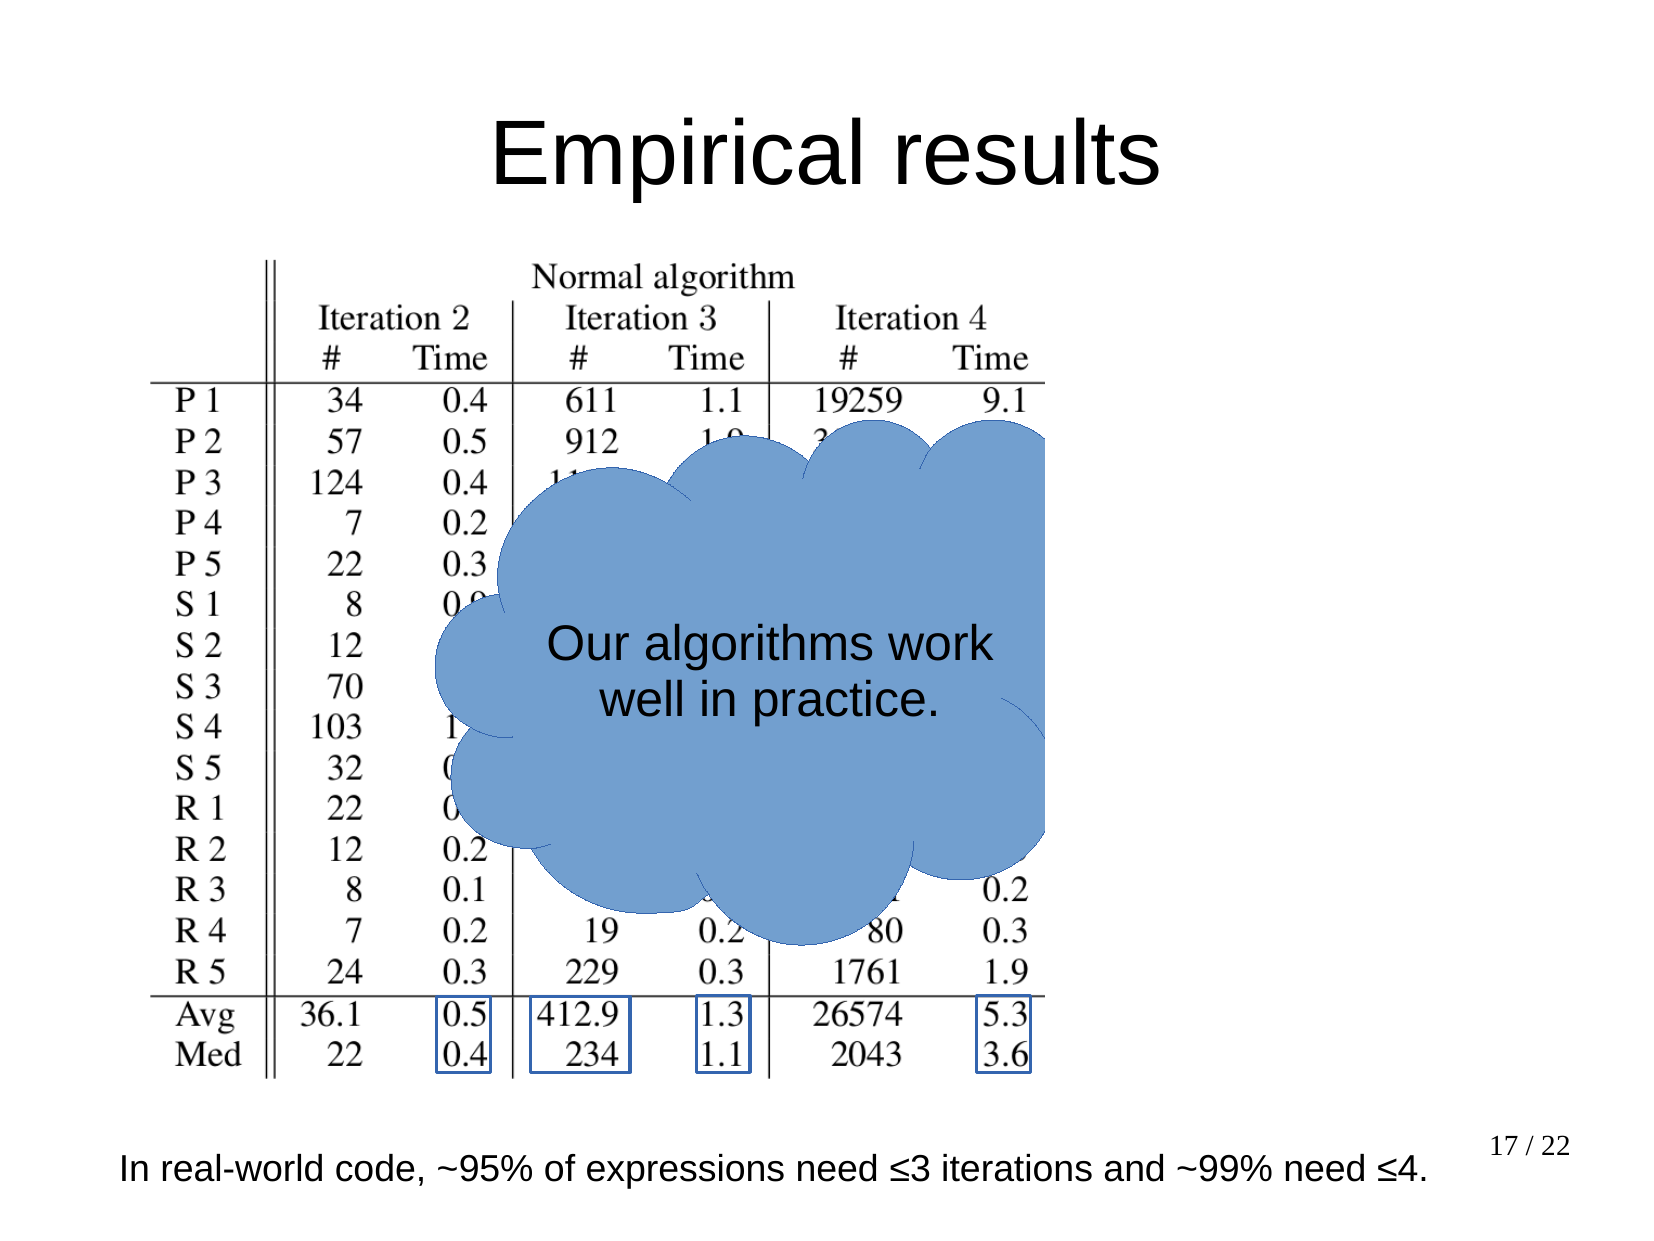

# Empirical results
Our algorithms work
well in practice.
17
In real-world code, ~95% of expressions need ≤3 iterations and ~99% need ≤4.